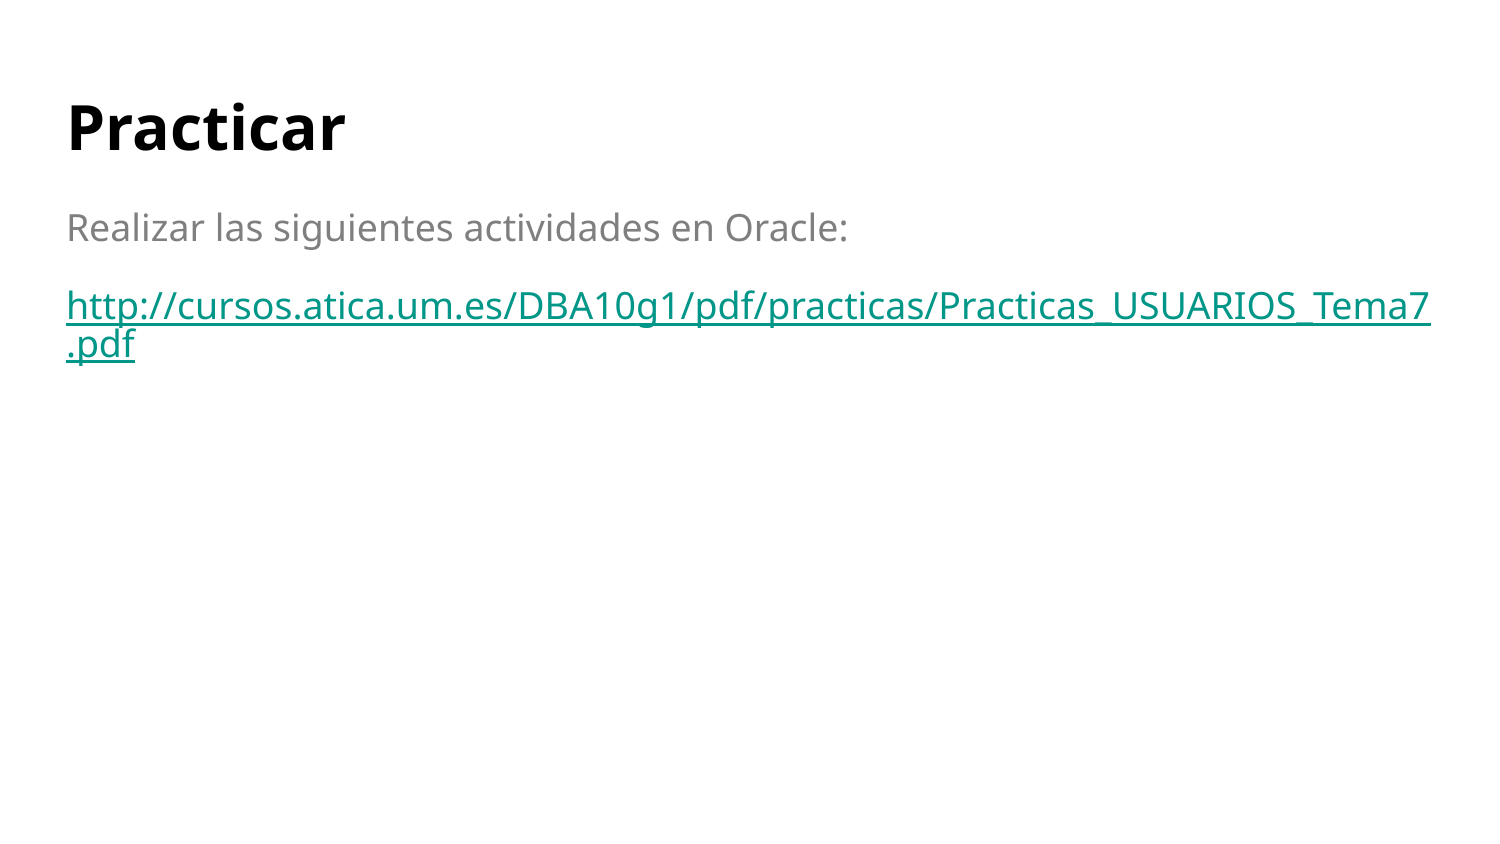

# Practicar
Realizar las siguientes actividades en Oracle:
http://cursos.atica.um.es/DBA10g1/pdf/practicas/Practicas_USUARIOS_Tema7.pdf